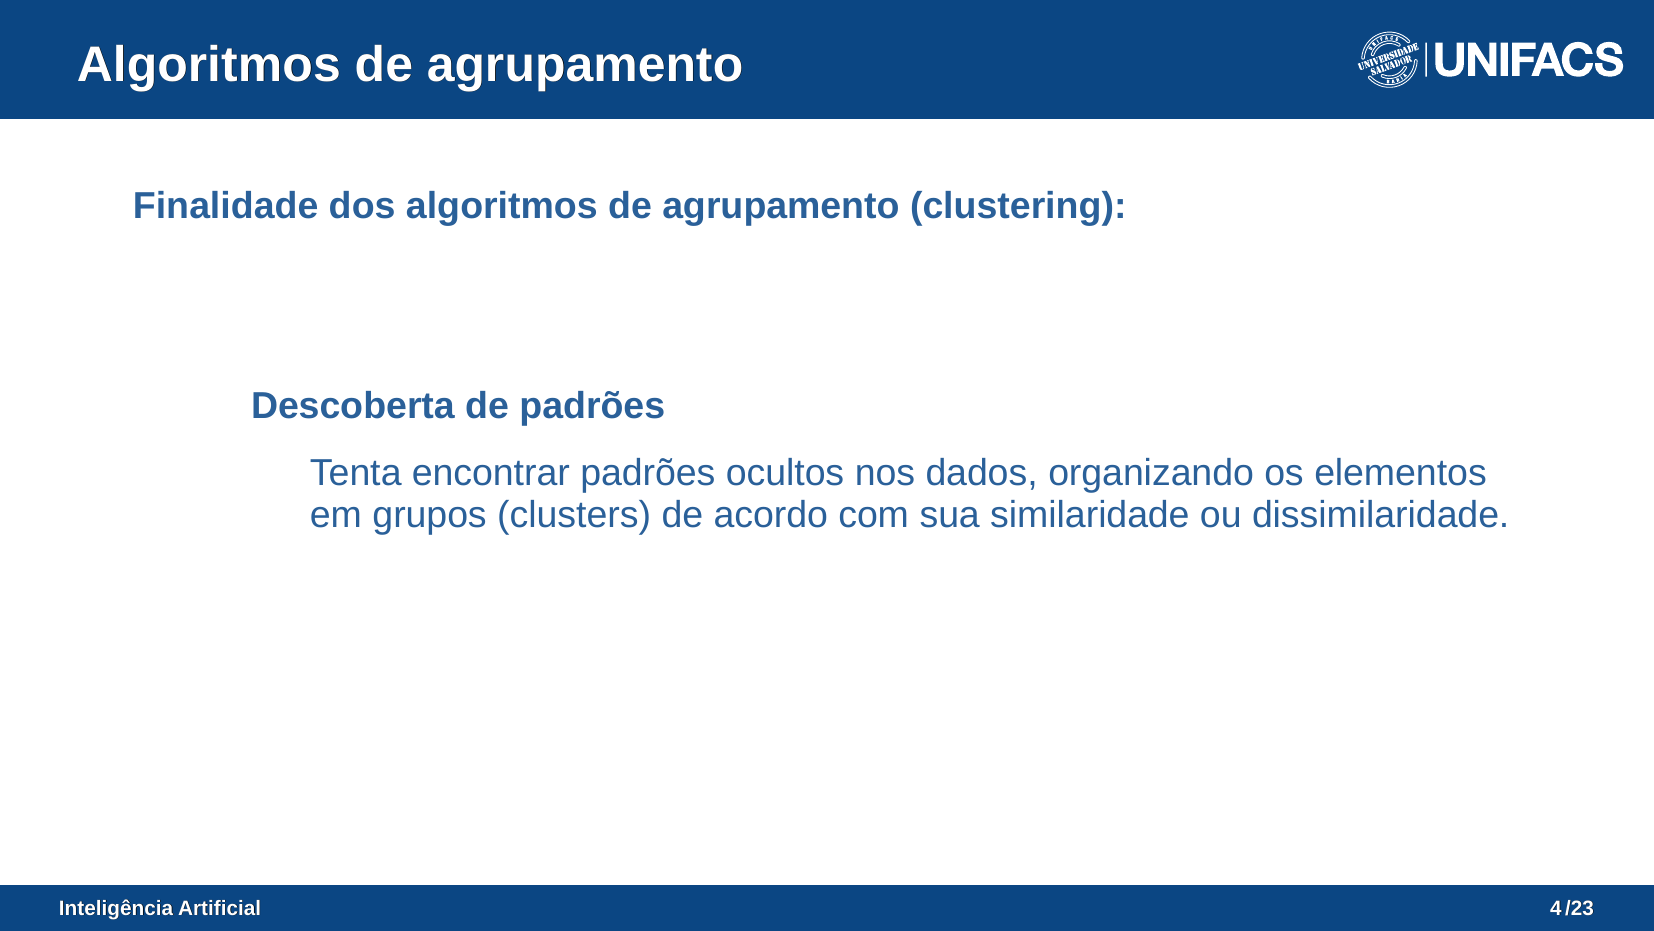

Algoritmos de agrupamento
Finalidade dos algoritmos de agrupamento (clustering):
Descoberta de padrões
Tenta encontrar padrões ocultos nos dados, organizando os elementos em grupos (clusters) de acordo com sua similaridade ou dissimilaridade.